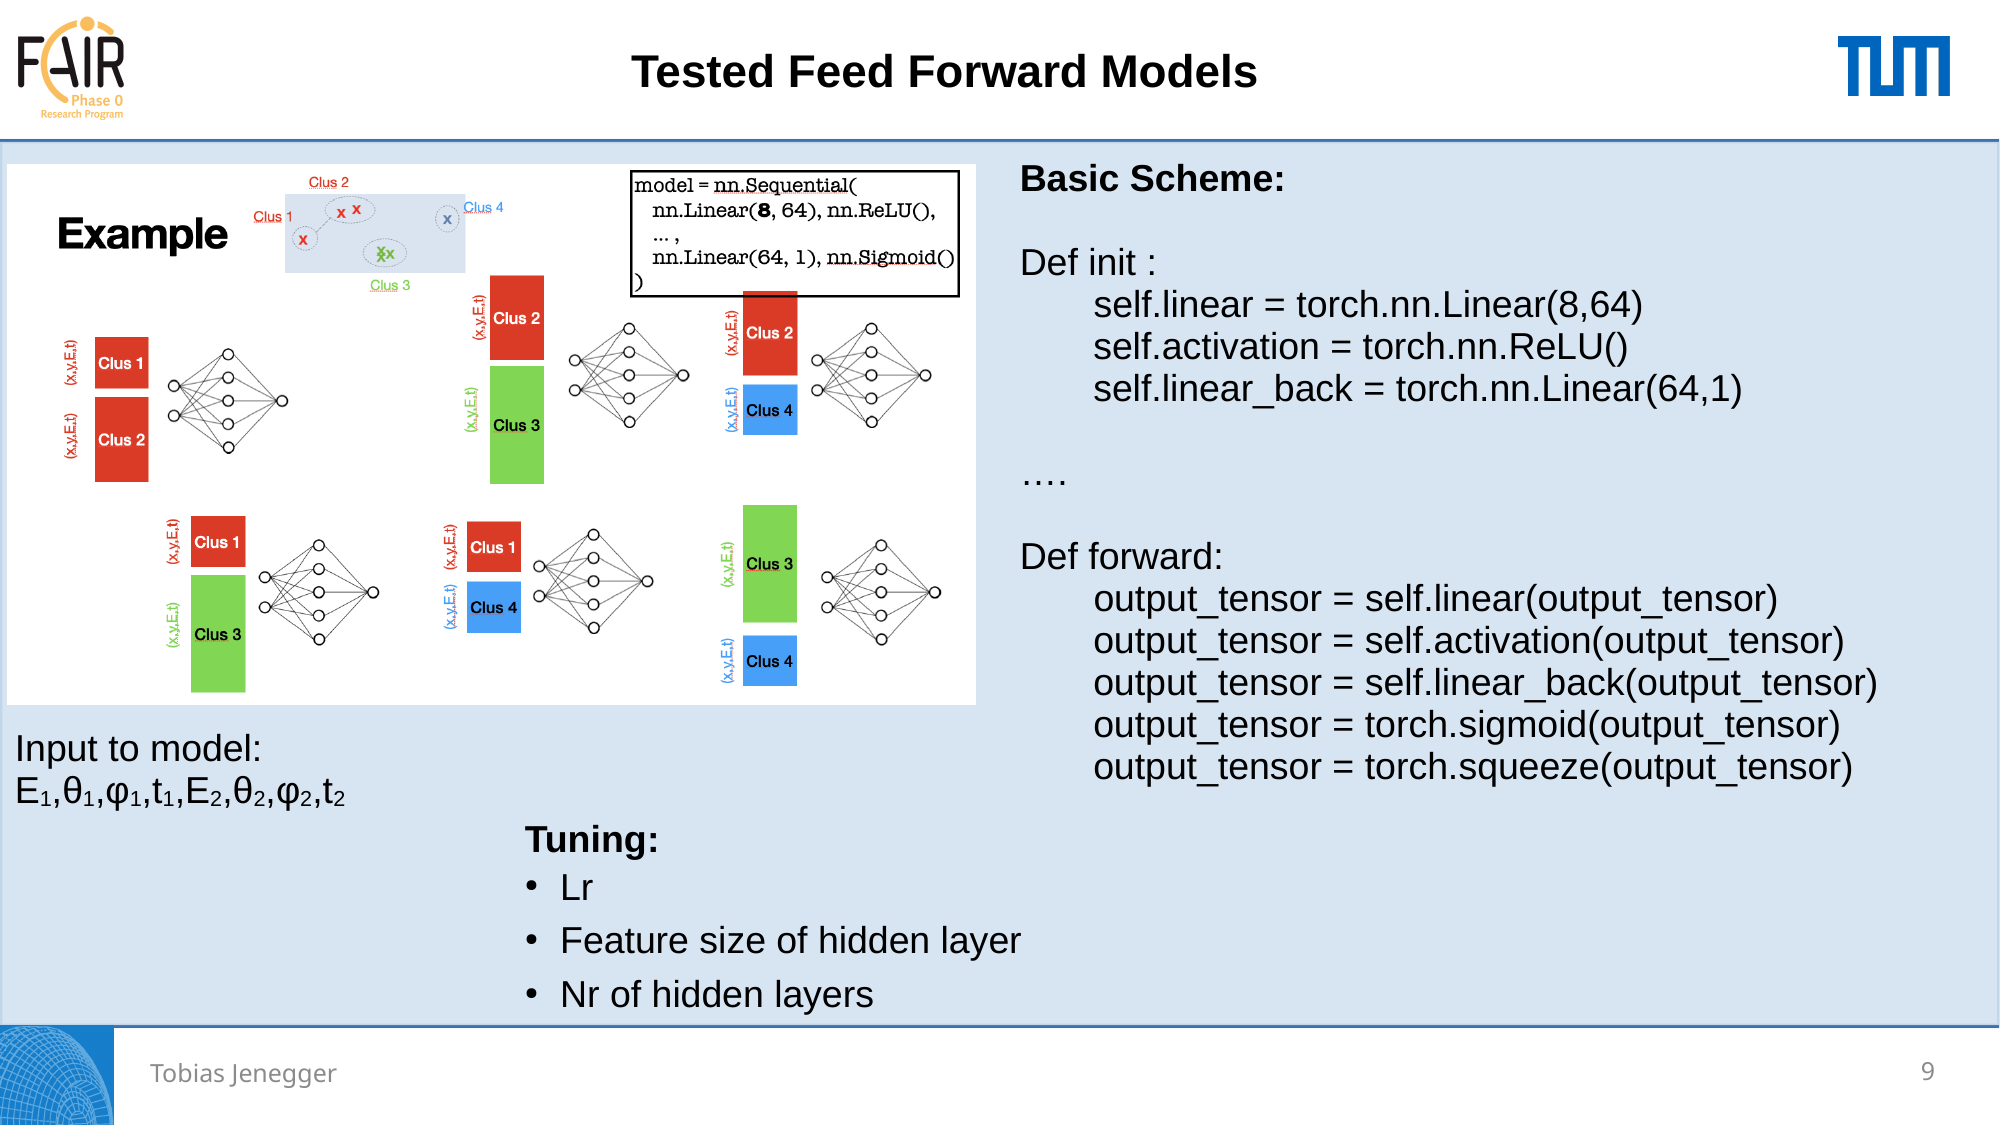

Tested Feed Forward Models
Basic Scheme:
Def init :
	self.linear = torch.nn.Linear(8,64)
 self.activation = torch.nn.ReLU()
 self.linear_back = torch.nn.Linear(64,1)
….
Def forward:
	output_tensor = self.linear(output_tensor)
 output_tensor = self.activation(output_tensor)
 output_tensor = self.linear_back(output_tensor)
 output_tensor = torch.sigmoid(output_tensor)
 output_tensor = torch.squeeze(output_tensor)
Input to model:
E1,θ1,φ1,t1,E2,θ2,φ2,t2
Tuning:
Lr
Feature size of hidden layer
Nr of hidden layers
9